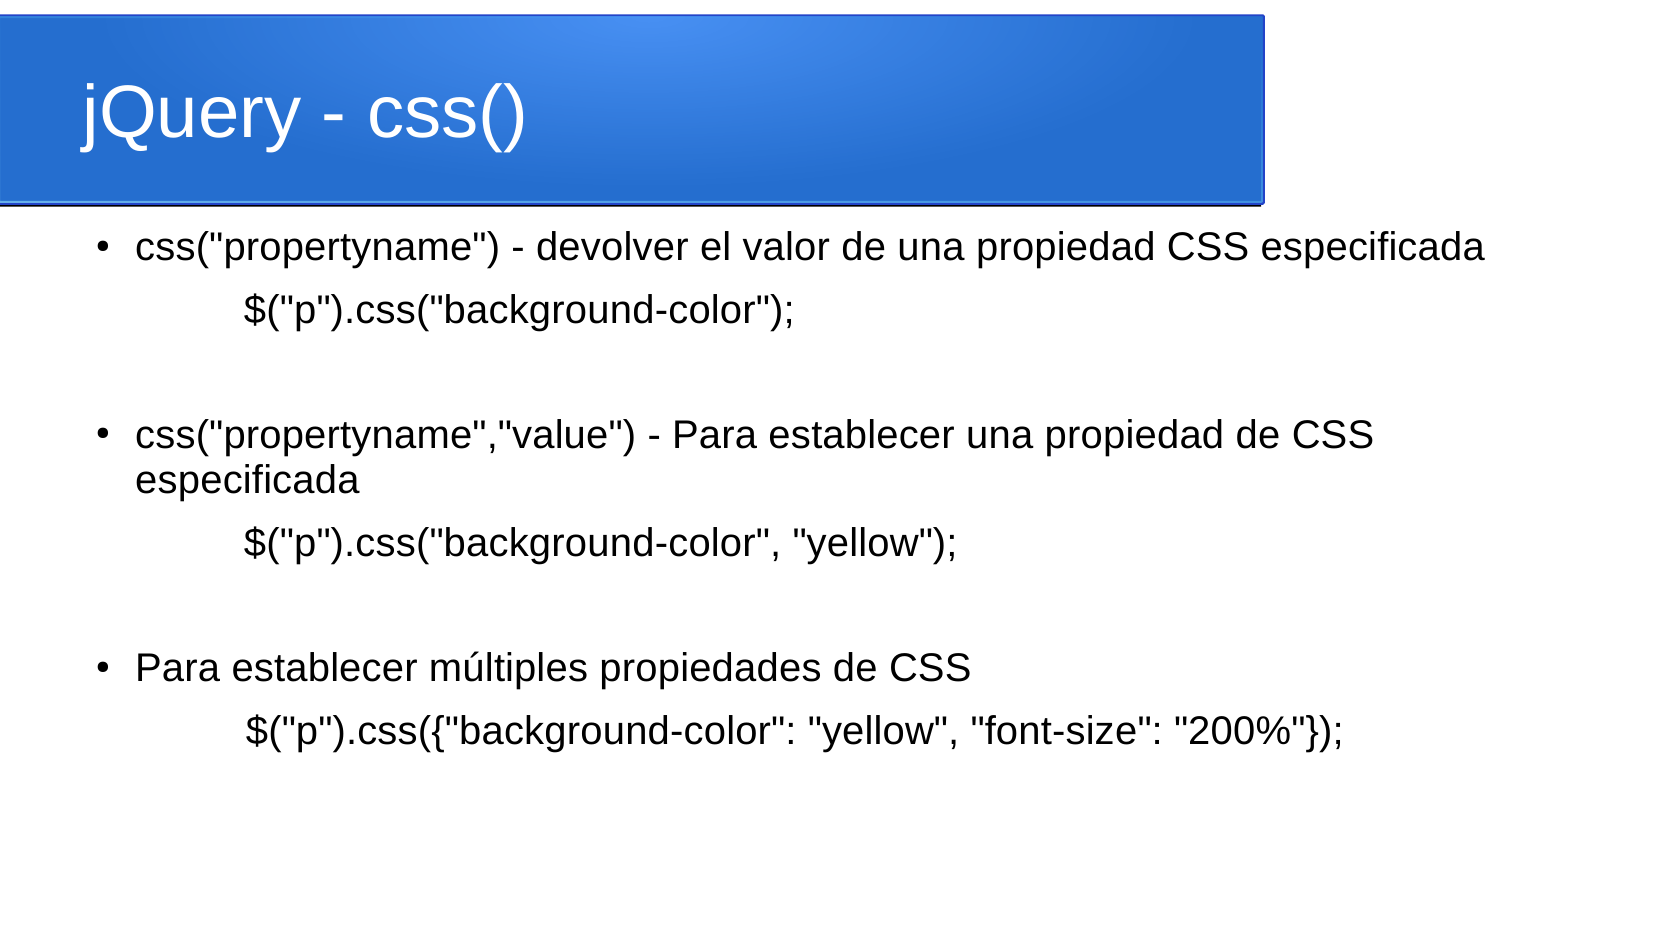

# jQuery - css()
css("propertyname") - devolver el valor de una propiedad CSS especificada
$("p").css("background-color");
css("propertyname","value") - Para establecer una propiedad de CSS especificada
$("p").css("background-color", "yellow");
Para establecer múltiples propiedades de CSS
$("p").css({"background-color": "yellow", "font-size": "200%"});